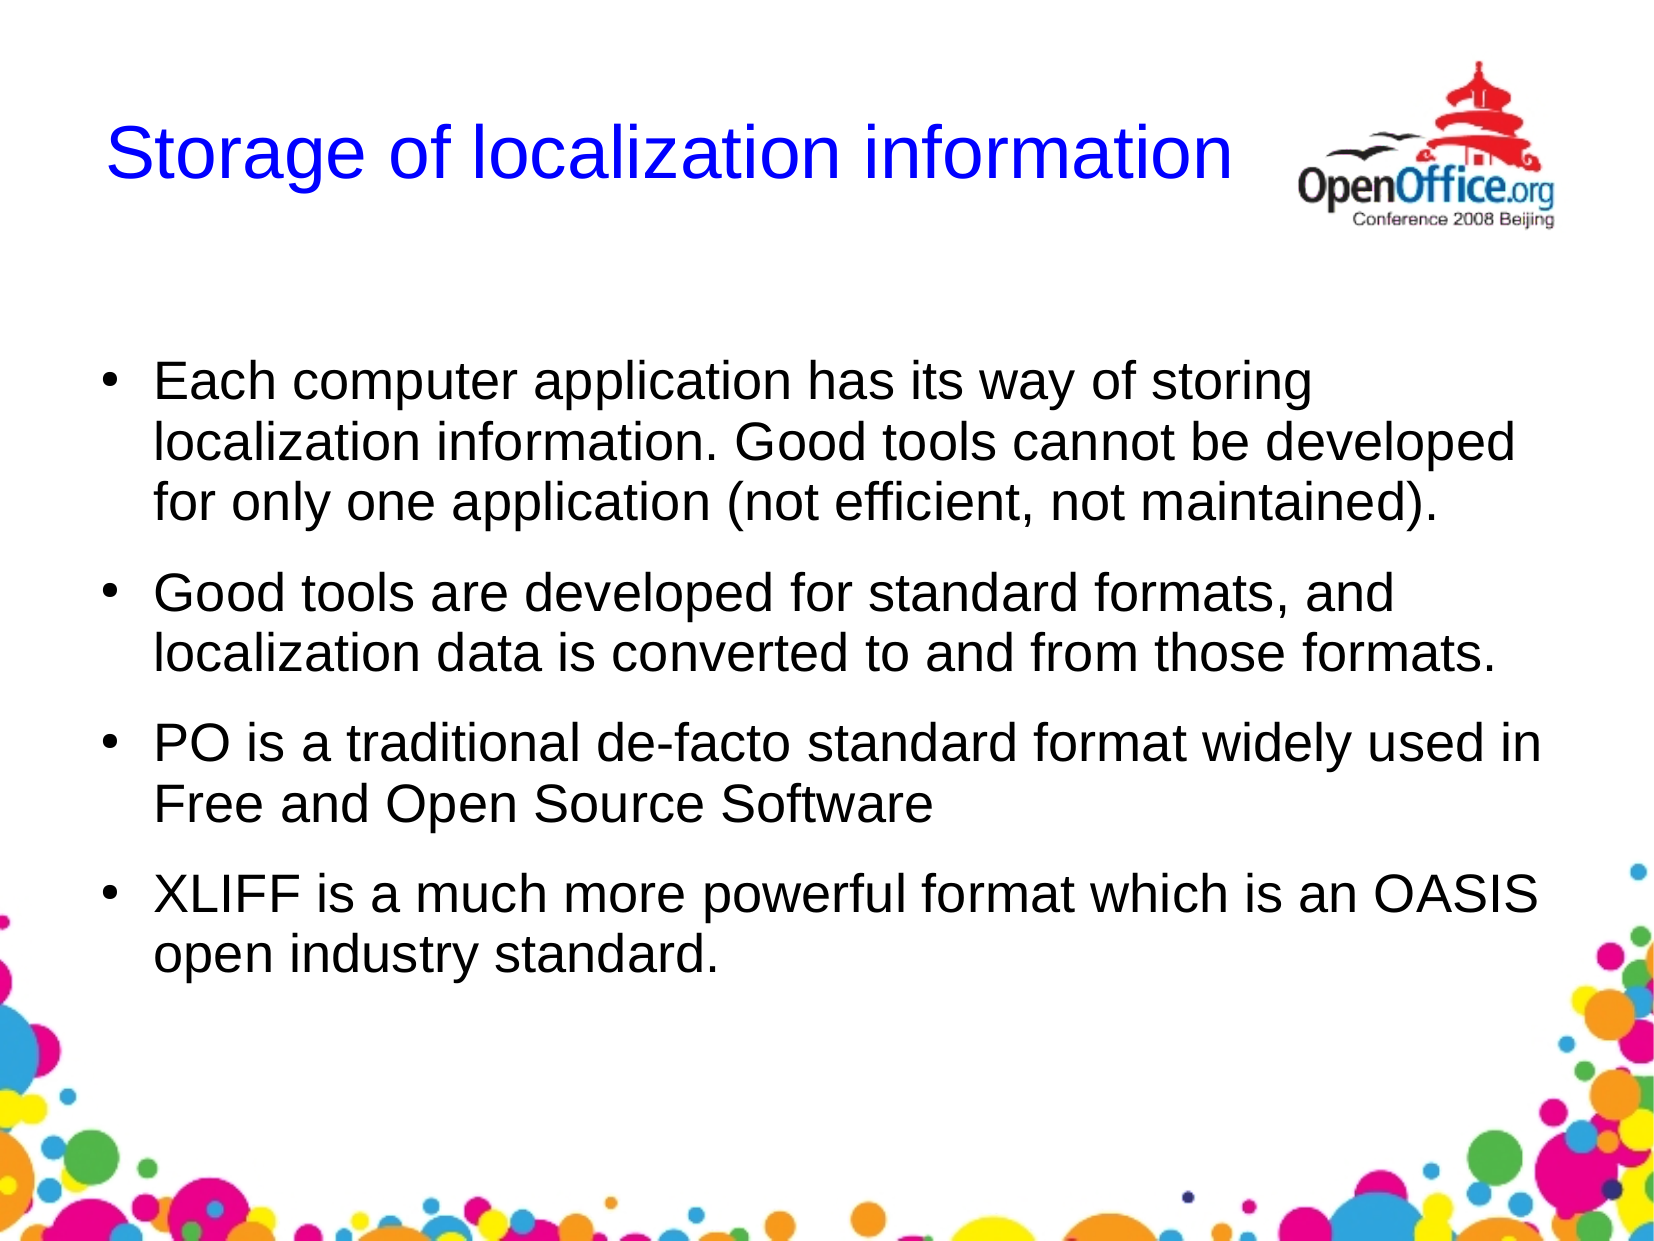

# Storage of localization information
Each computer application has its way of storing localization information. Good tools cannot be developed for only one application (not efficient, not maintained).
Good tools are developed for standard formats, and localization data is converted to and from those formats.
PO is a traditional de-facto standard format widely used in Free and Open Source Software
XLIFF is a much more powerful format which is an OASIS open industry standard.